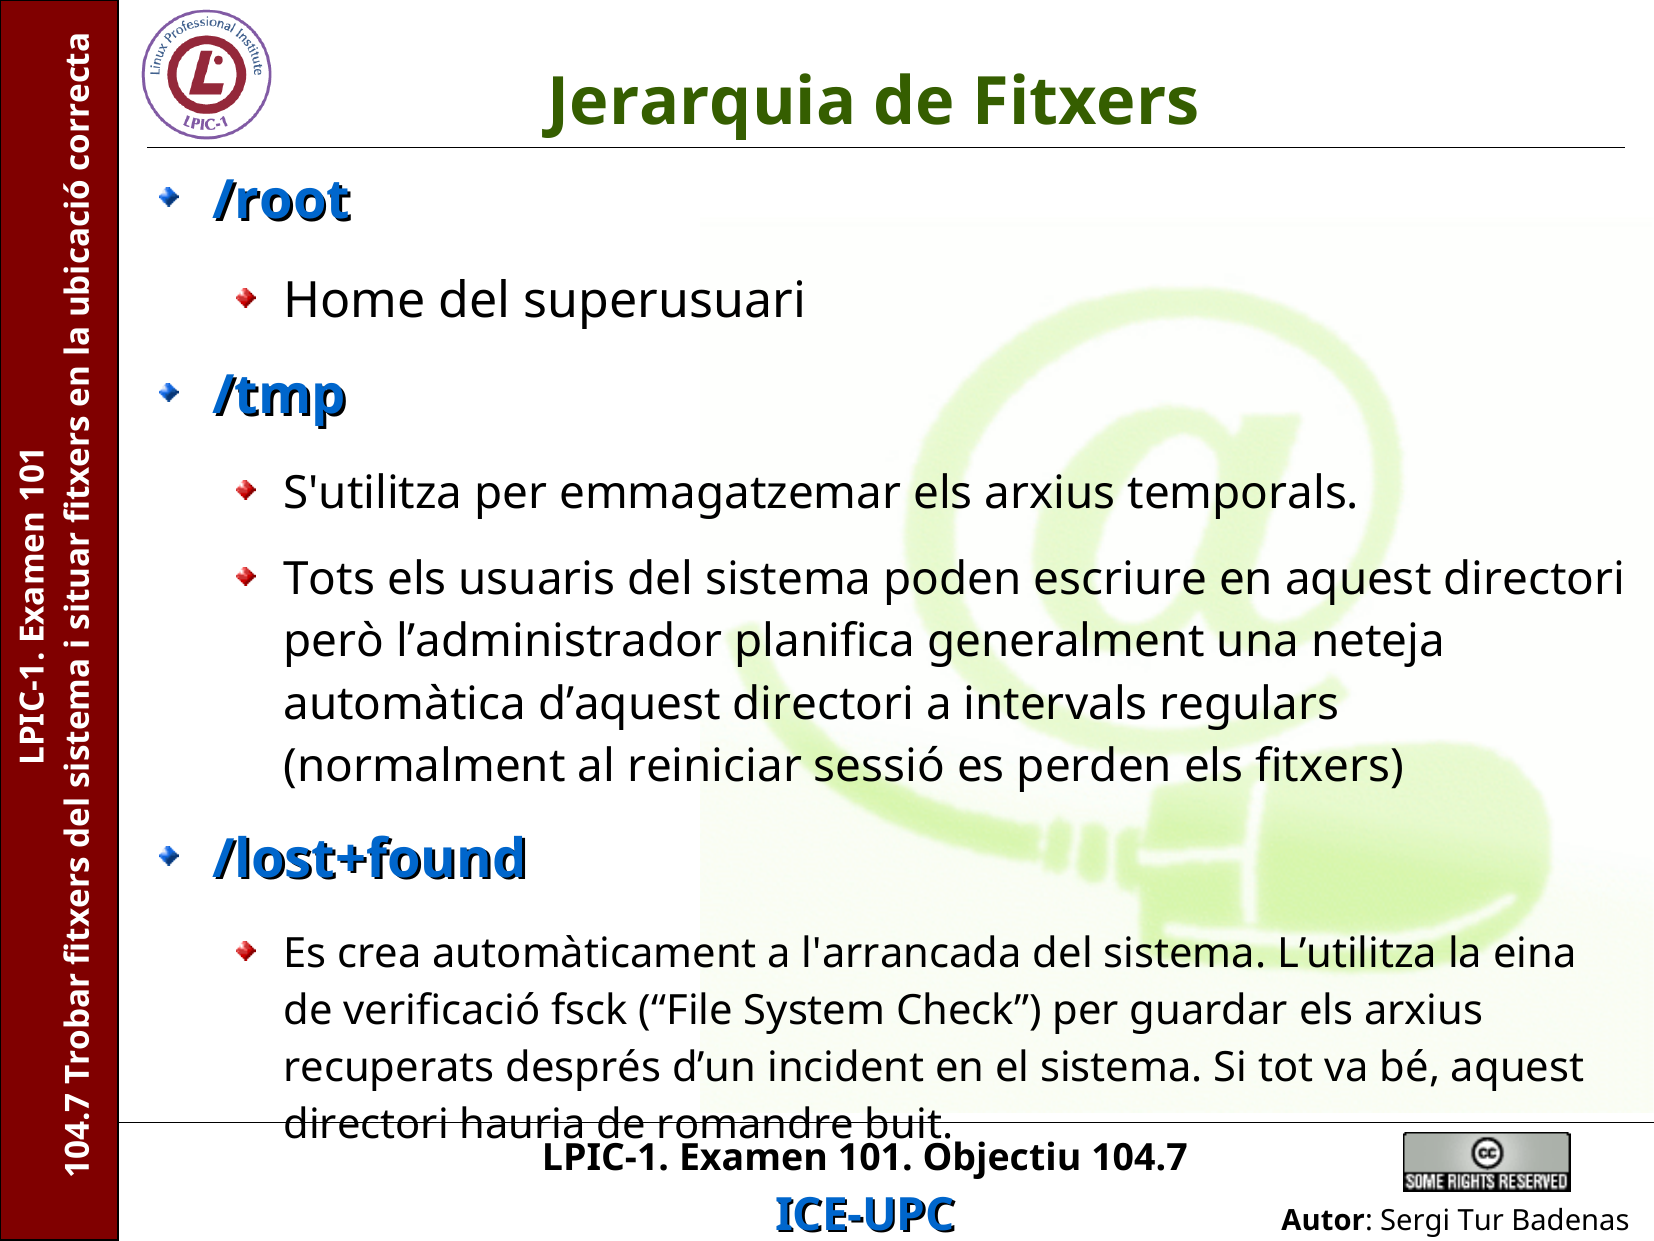

# Jerarquia de Fitxers
/root
Home del superusuari
/tmp
S'utilitza per emmagatzemar els arxius temporals.
Tots els usuaris del sistema poden escriure en aquest directori però l’administrador planifica generalment una neteja automàtica d’aquest directori a intervals regulars (normalment al reiniciar sessió es perden els fitxers)
/lost+found
Es crea automàticament a l'arrancada del sistema. L’utilitza la eina de verificació fsck (“File System Check”) per guardar els arxius recuperats després d’un incident en el sistema. Si tot va bé, aquest directori hauria de romandre buit.